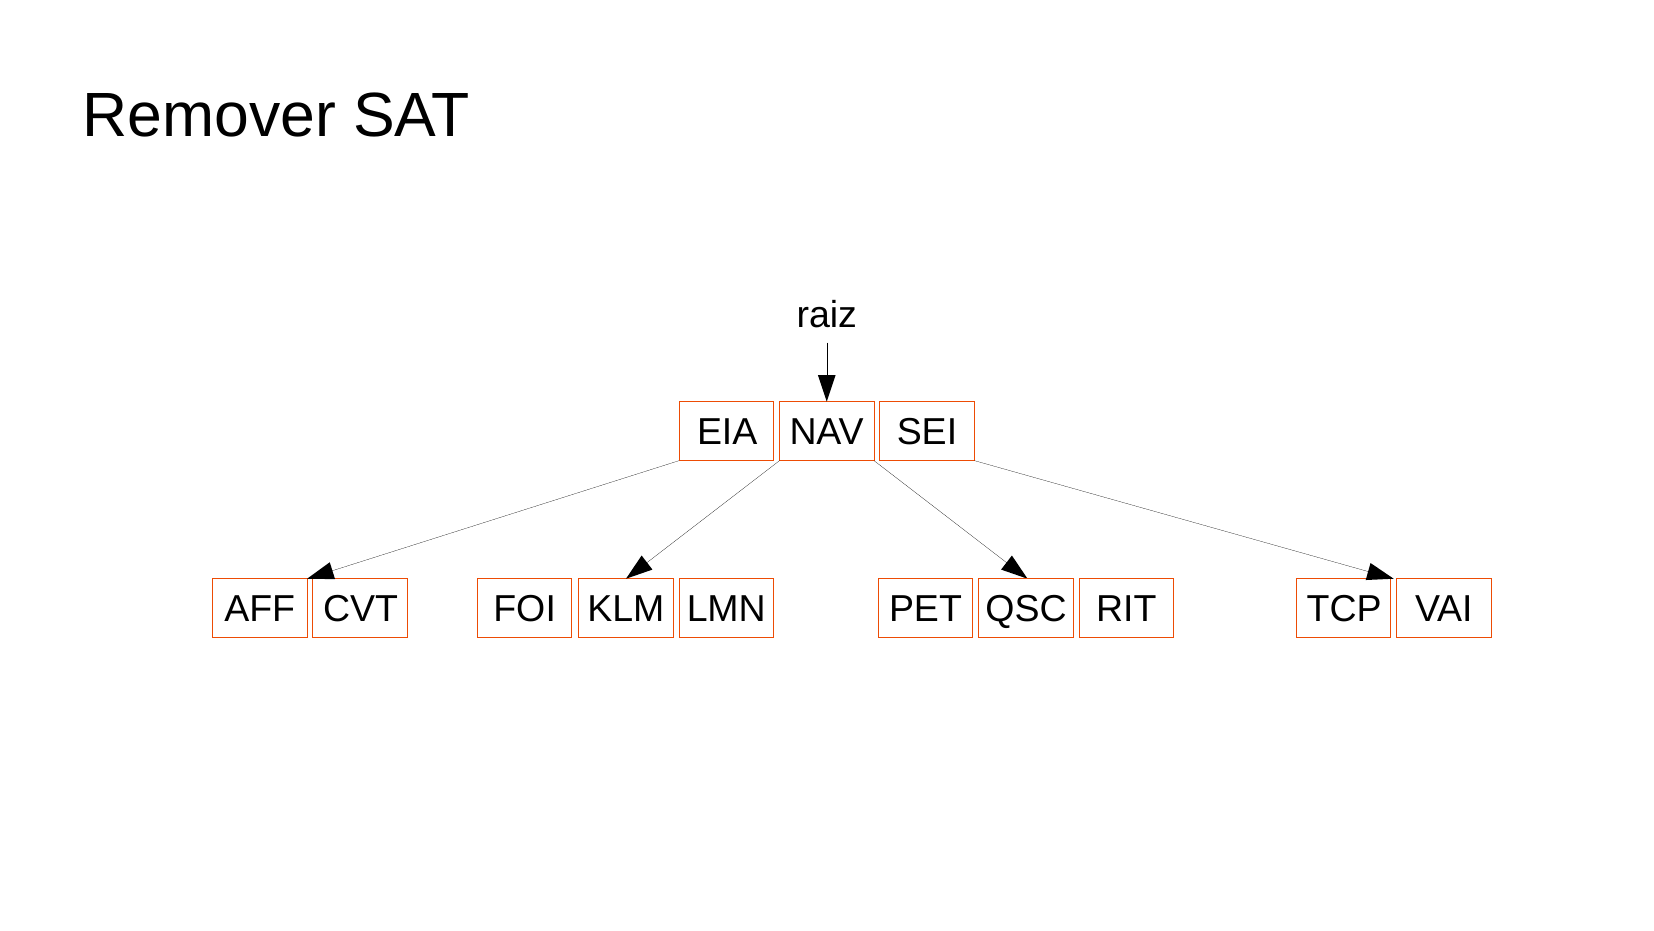

# Remover SAT
raiz
 EIA
NAV
SEI
AFF
 CVT
FOI
 KLM
LMN
 PET
QSC
RIT
 TCP
VAI